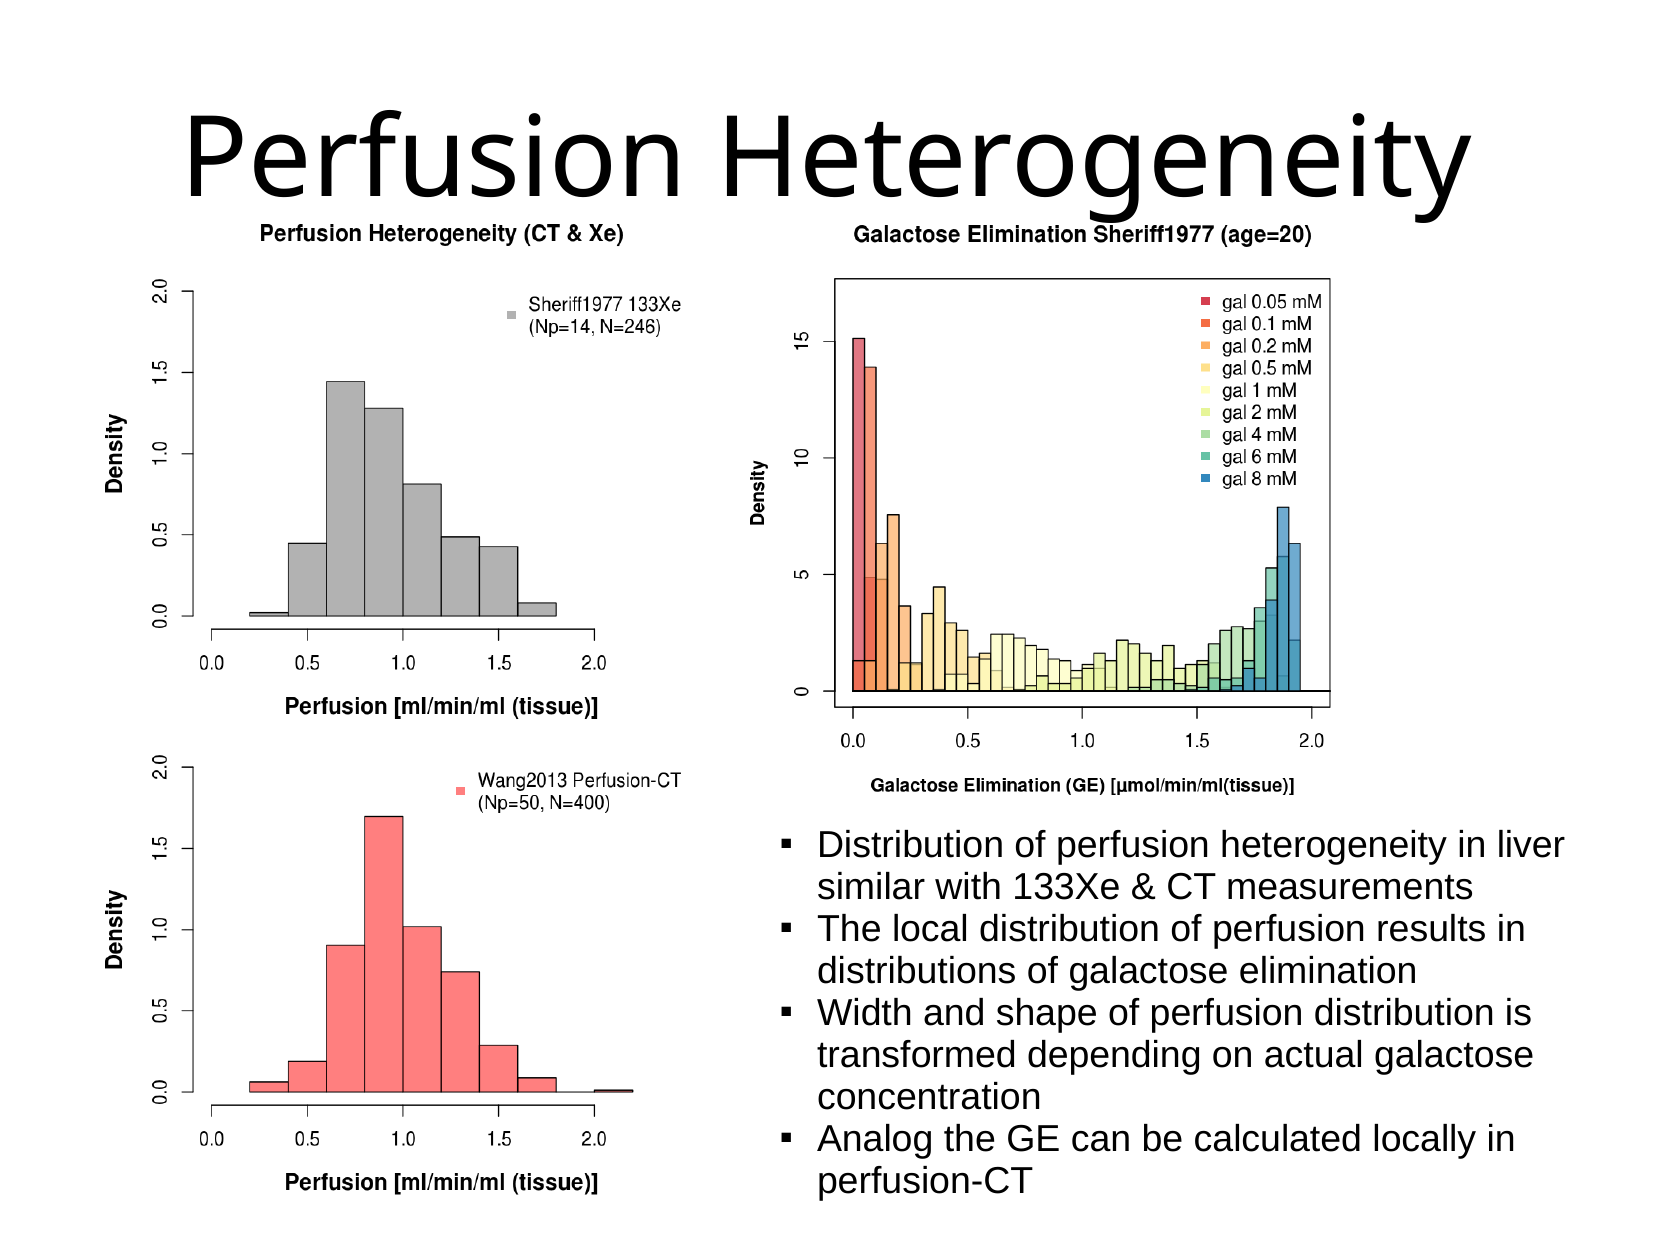

# Perfusion Heterogeneity
Distribution of perfusion heterogeneity in liver similar with 133Xe & CT measurements
The local distribution of perfusion results in distributions of galactose elimination
Width and shape of perfusion distribution is transformed depending on actual galactose concentration
Analog the GE can be calculated locally in perfusion-CT